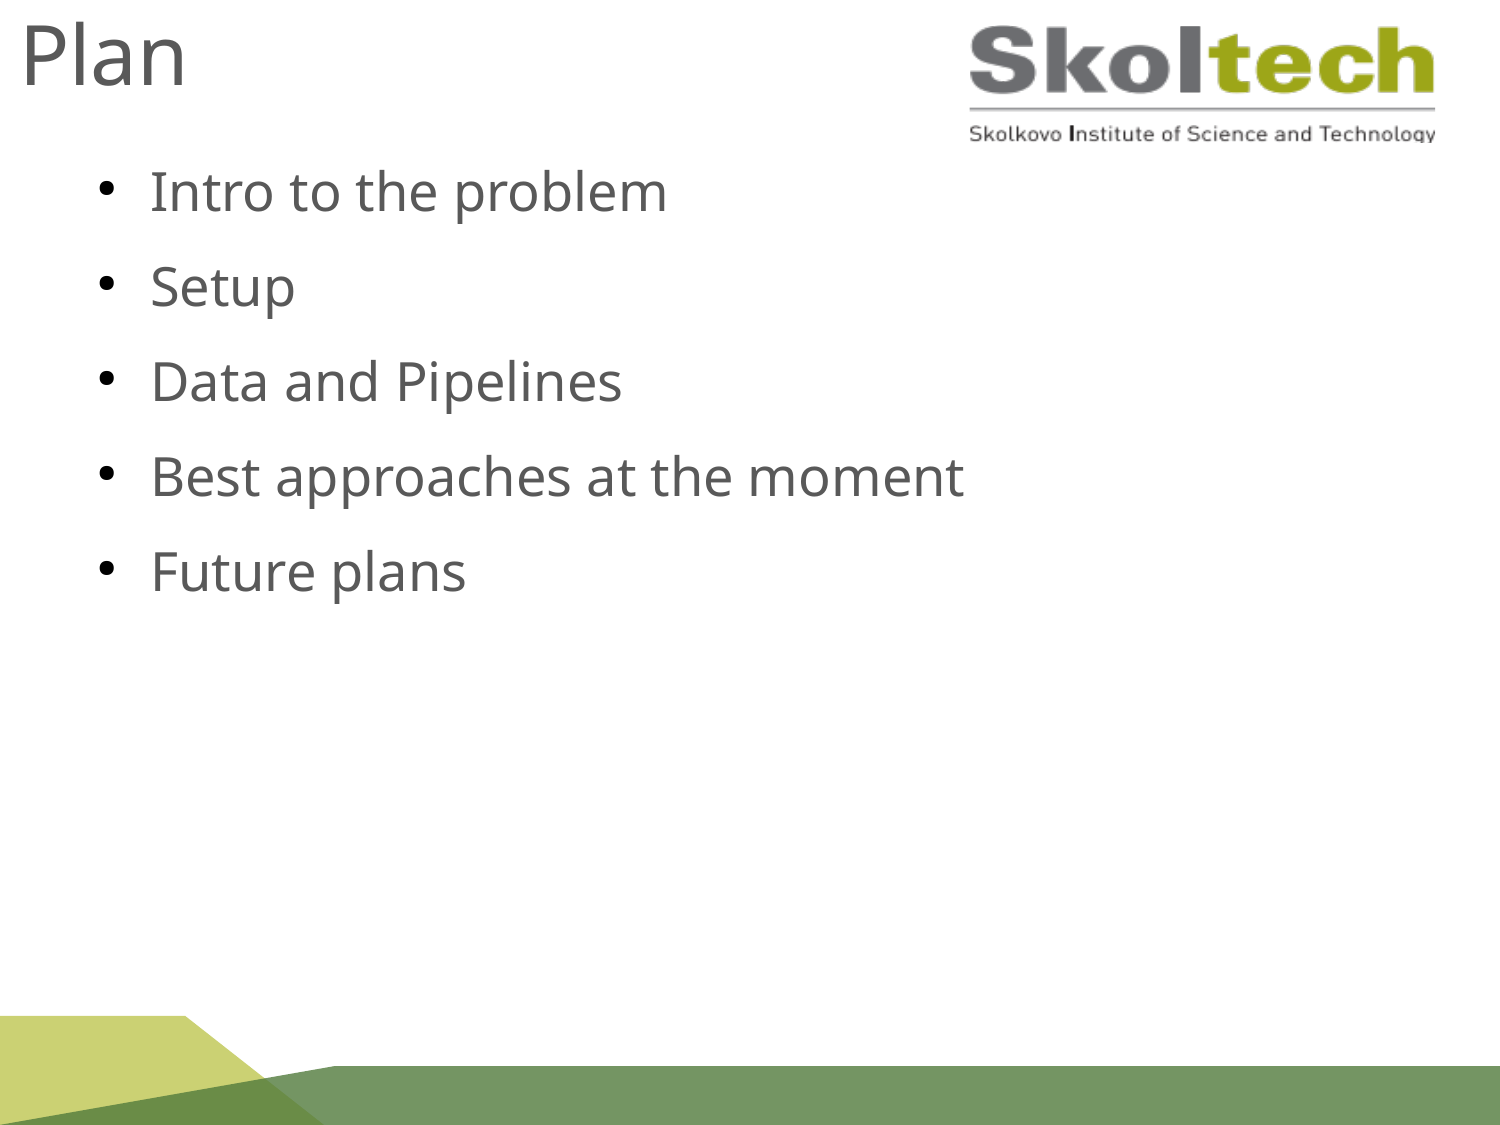

# Plan
Intro to the problem
Setup
Data and Pipelines
Best approaches at the moment
Future plans